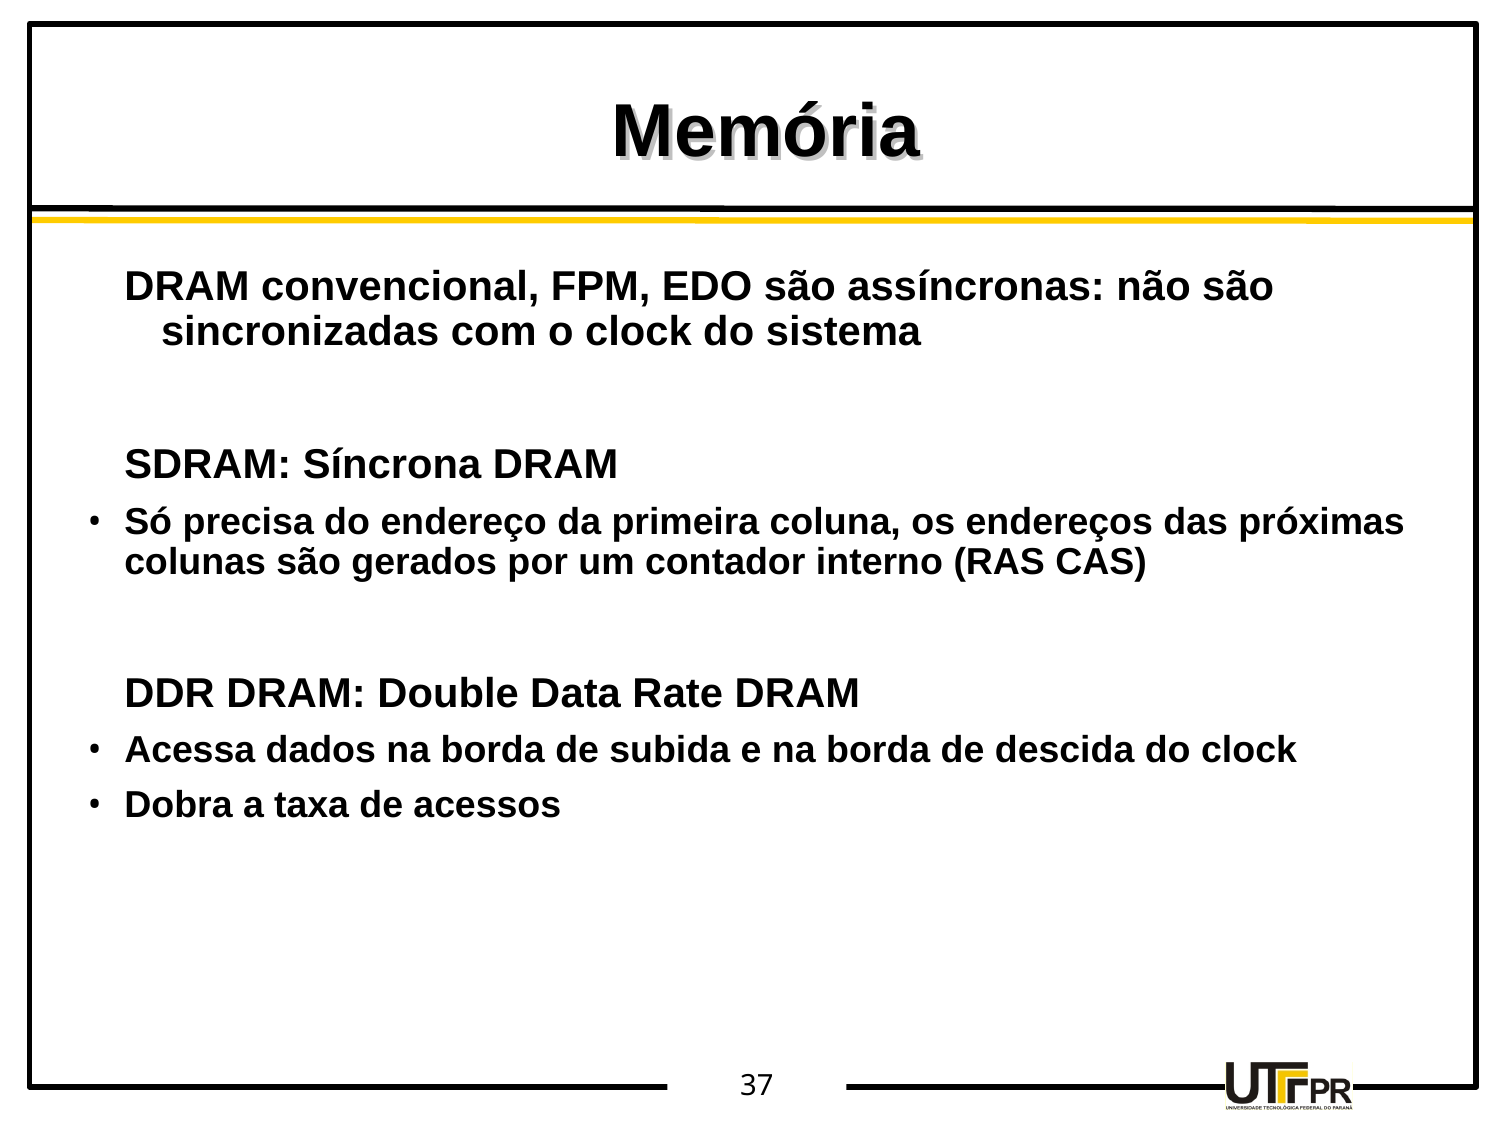

Memória
# DRAM convencional, FPM, EDO são assíncronas: não são sincronizadas com o clock do sistema
SDRAM: Síncrona DRAM
Só precisa do endereço da primeira coluna, os endereços das próximas colunas são gerados por um contador interno (RAS CAS)
DDR DRAM: Double Data Rate DRAM
Acessa dados na borda de subida e na borda de descida do clock
Dobra a taxa de acessos